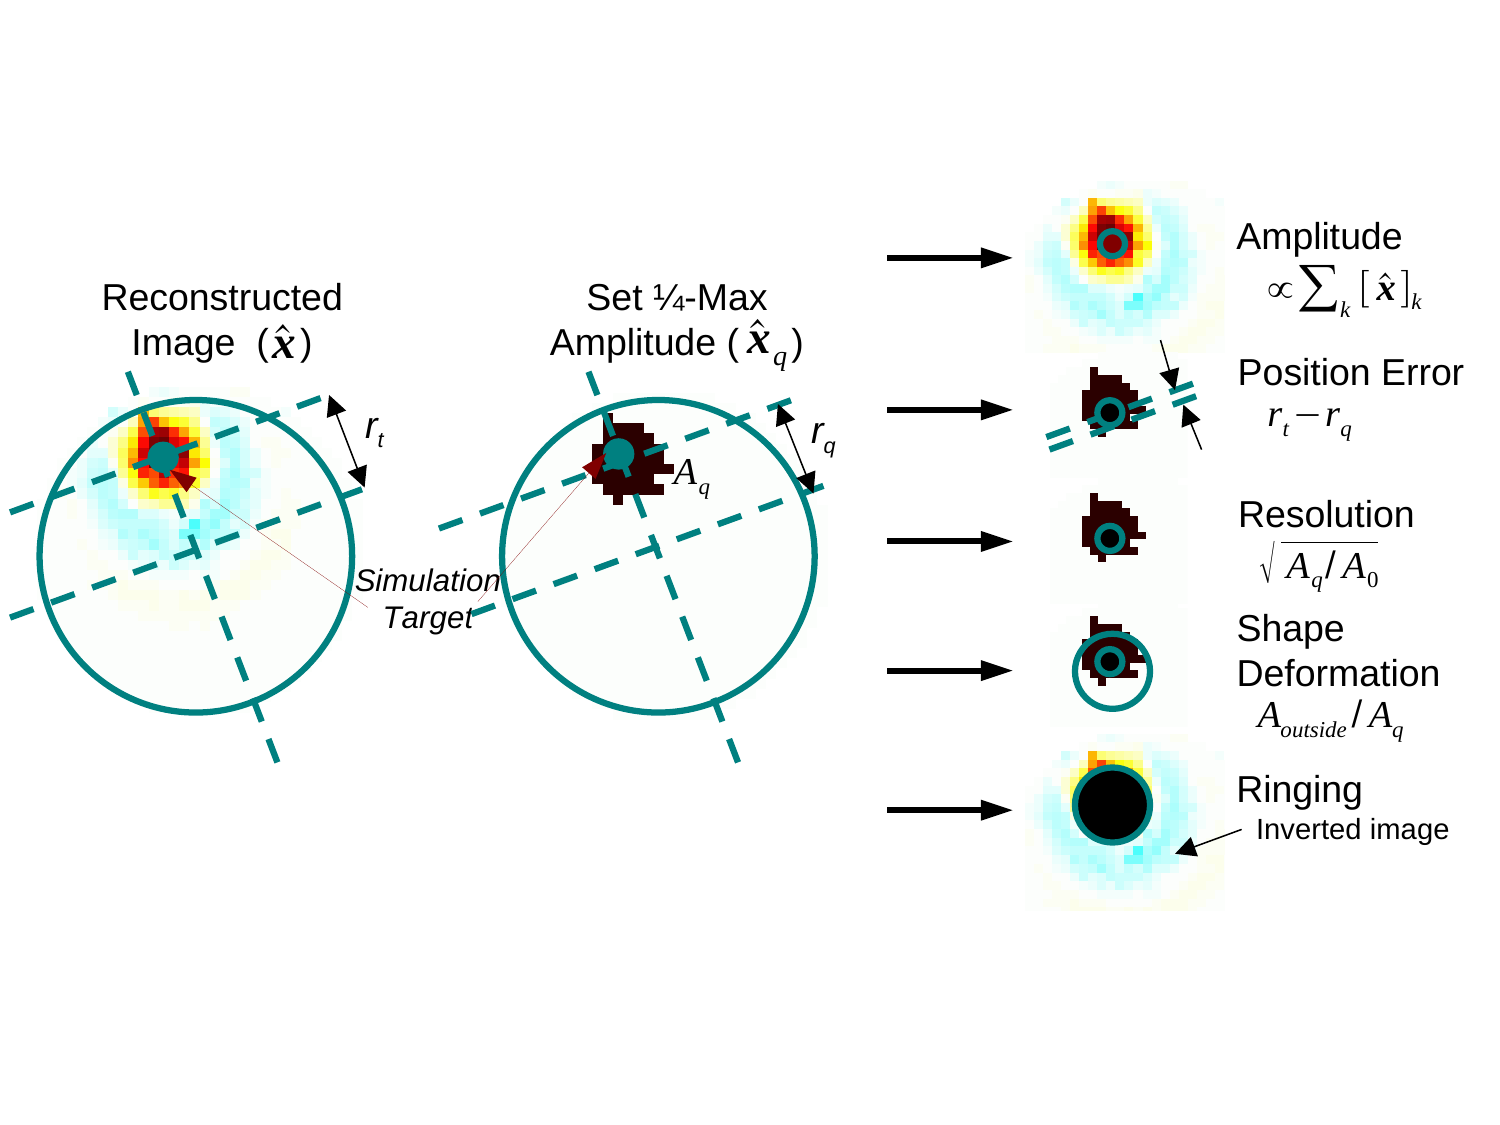

Amplitude
Set ¼-Max
Amplitude ( )
Reconstructed
Image ( )
Position Error
rt
rq
Resolution
Simulation
Target
Shape
Deformation
Ringing
Inverted image